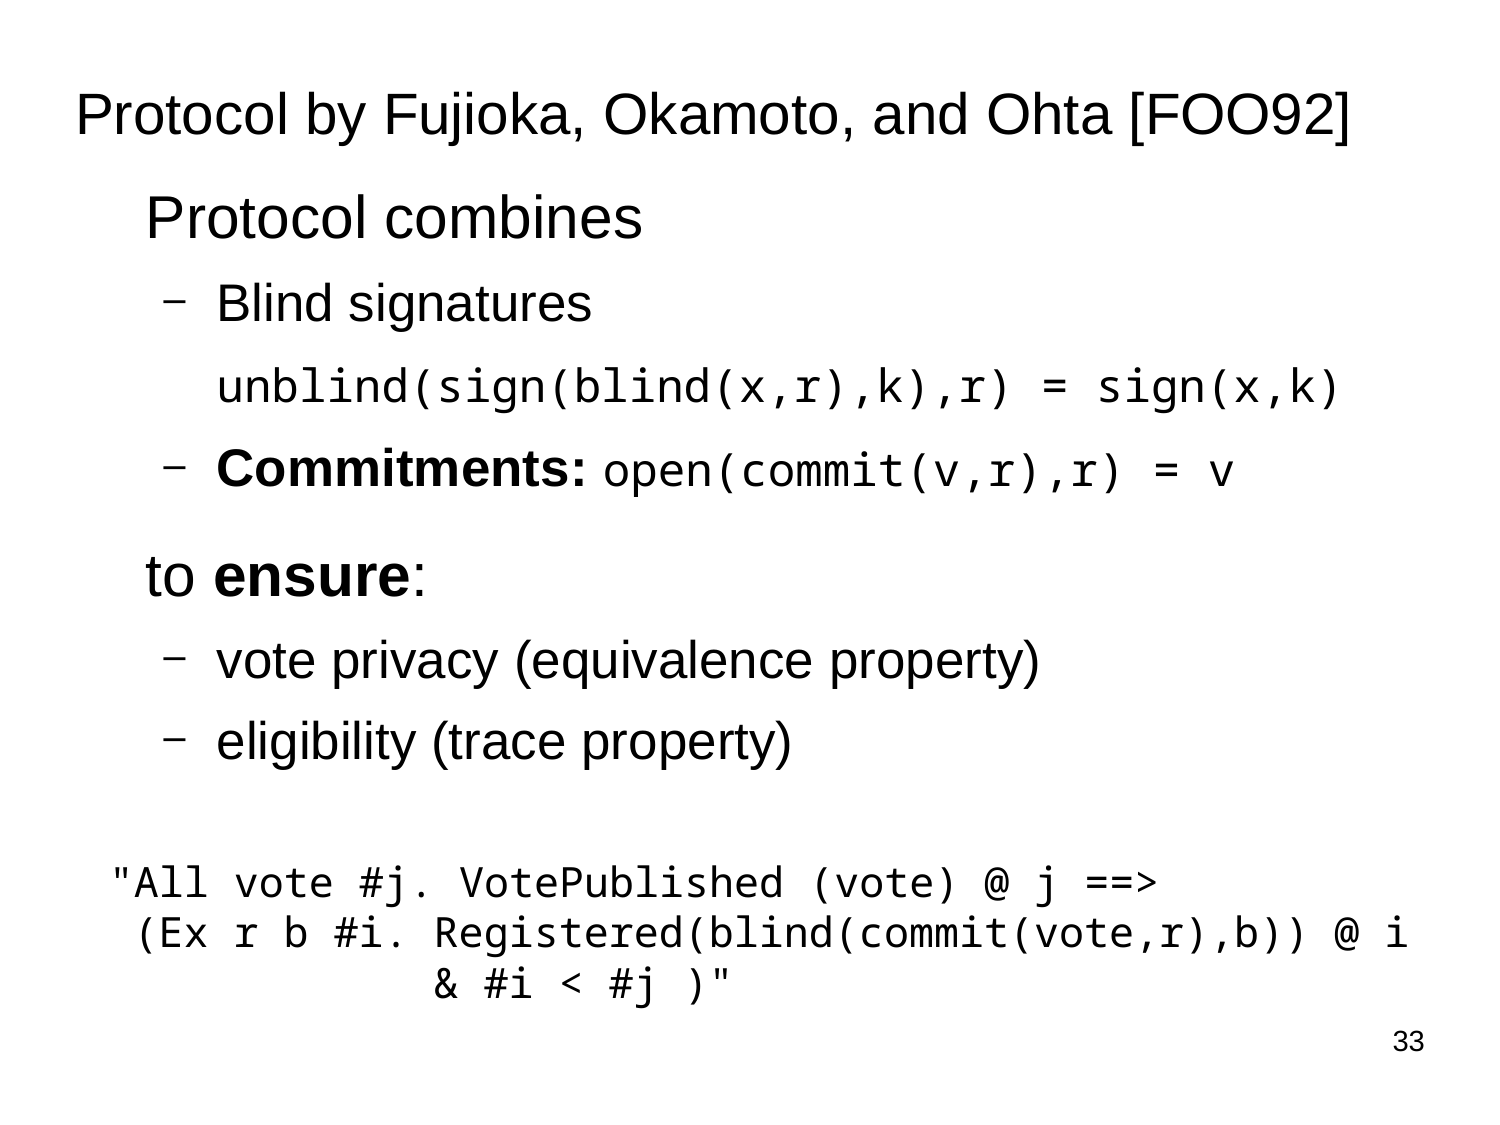

# Protocol by Fujioka, Okamoto, and Ohta [FOO92]
Protocol combines
Blind signatures
unblind(sign(blind(x,r),k),r) = sign(x,k)
Commitments: open(commit(v,r),r) = v
to ensure:
vote privacy (equivalence property)
eligibility (trace property)
"All vote #j. VotePublished (vote) @ j ==>
 (Ex r b #i. Registered(blind(commit(vote,r),b)) @ i
 & #i < #j )"
33